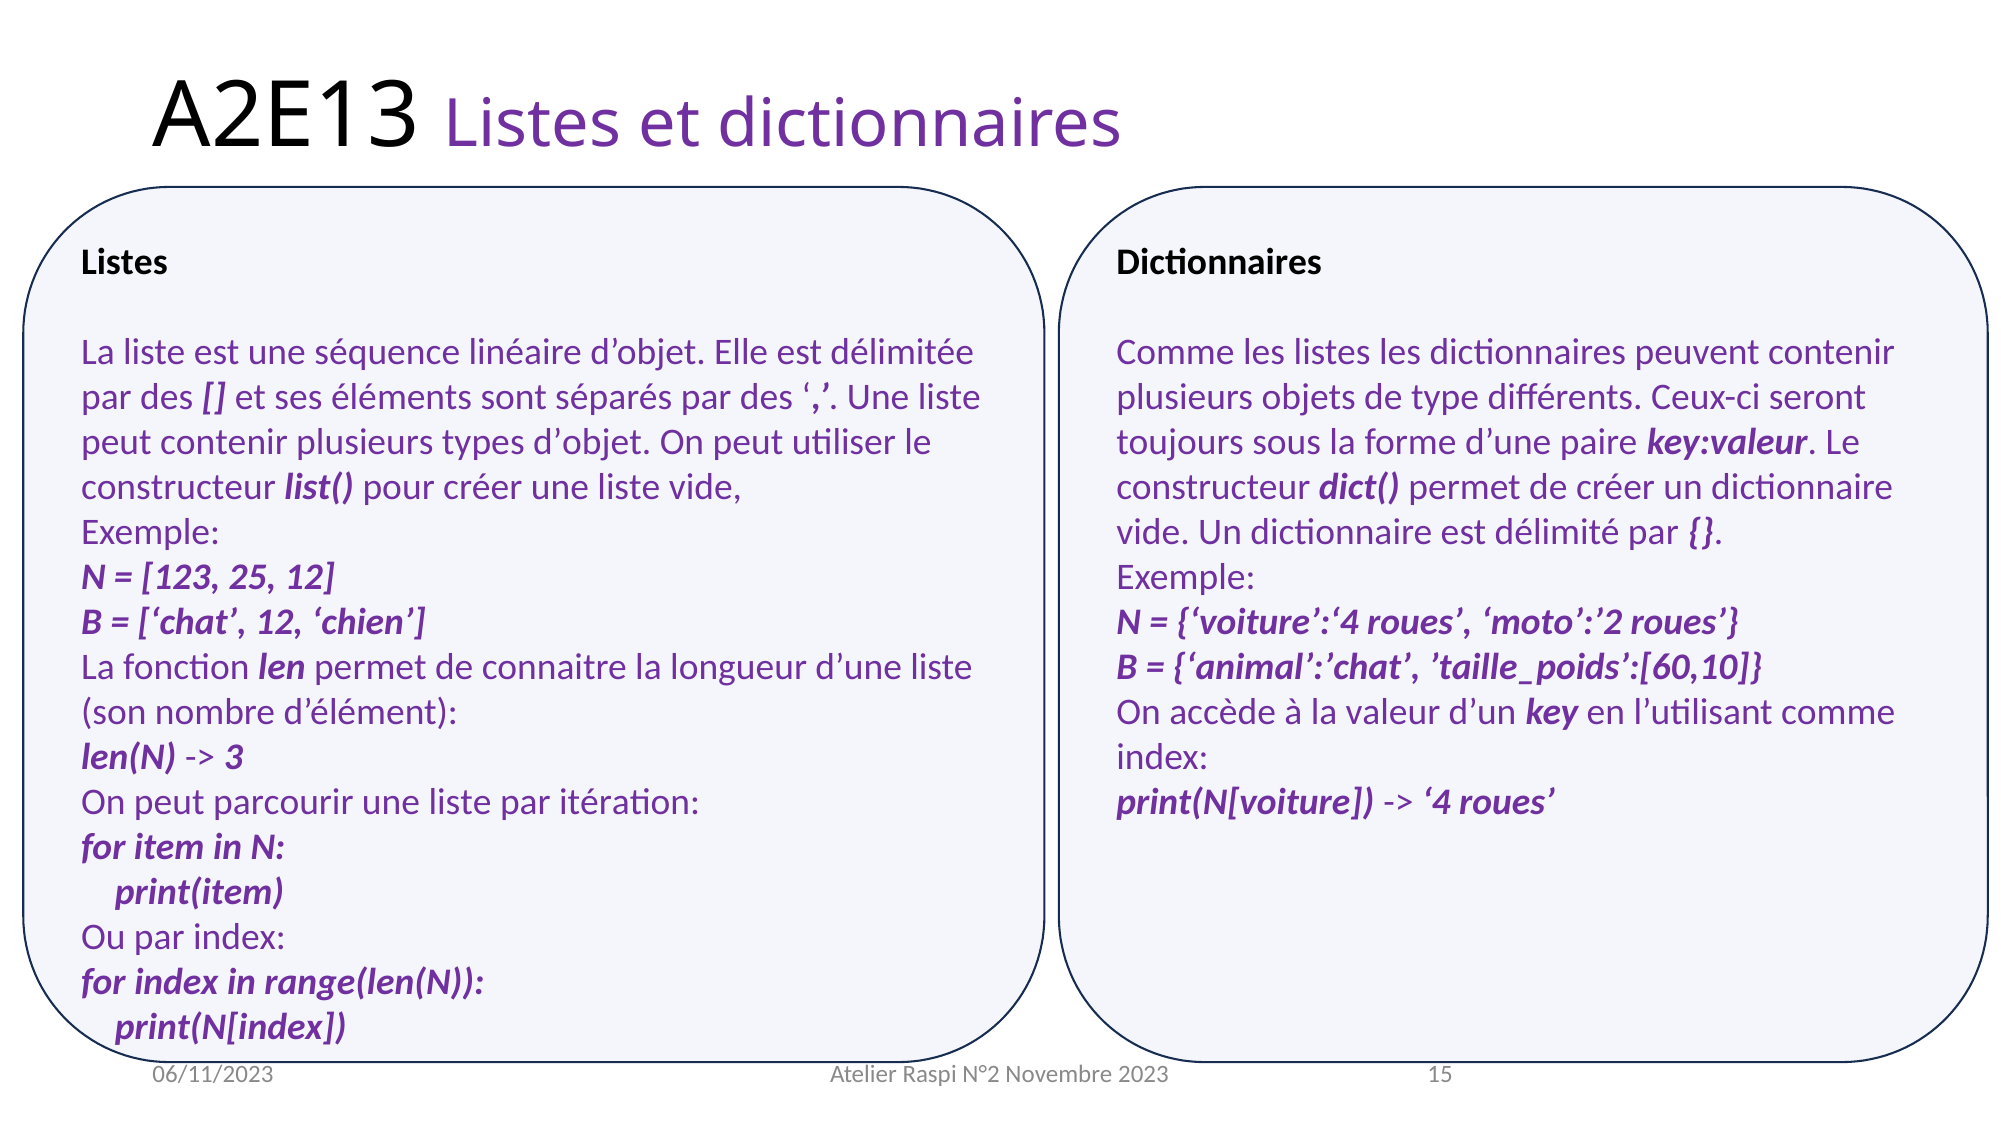

A2E13 Listes et dictionnaires
Listes
La liste est une séquence linéaire d’objet. Elle est délimitée par des [] et ses éléments sont séparés par des ‘,’. Une liste peut contenir plusieurs types d’objet. On peut utiliser le constructeur list() pour créer une liste vide,
Exemple:
N = [123, 25, 12]
B = [‘chat’, 12, ‘chien’]
La fonction len permet de connaitre la longueur d’une liste (son nombre d’élément):
len(N) -> 3
On peut parcourir une liste par itération:
for item in N:
 print(item)
Ou par index:
for index in range(len(N)):
 print(N[index])
Dictionnaires
Comme les listes les dictionnaires peuvent contenir plusieurs objets de type différents. Ceux-ci seront toujours sous la forme d’une paire key:valeur. Le constructeur dict() permet de créer un dictionnaire vide. Un dictionnaire est délimité par {}.
Exemple:
N = {‘voiture’:‘4 roues’, ‘moto’:’2 roues’}
B = {‘animal’:’chat’, ’taille_poids’:[60,10]}
On accède à la valeur d’un key en l’utilisant comme index:
print(N[voiture]) -> ‘4 roues’
06/11/2023
Atelier Raspi N°2 Novembre 2023